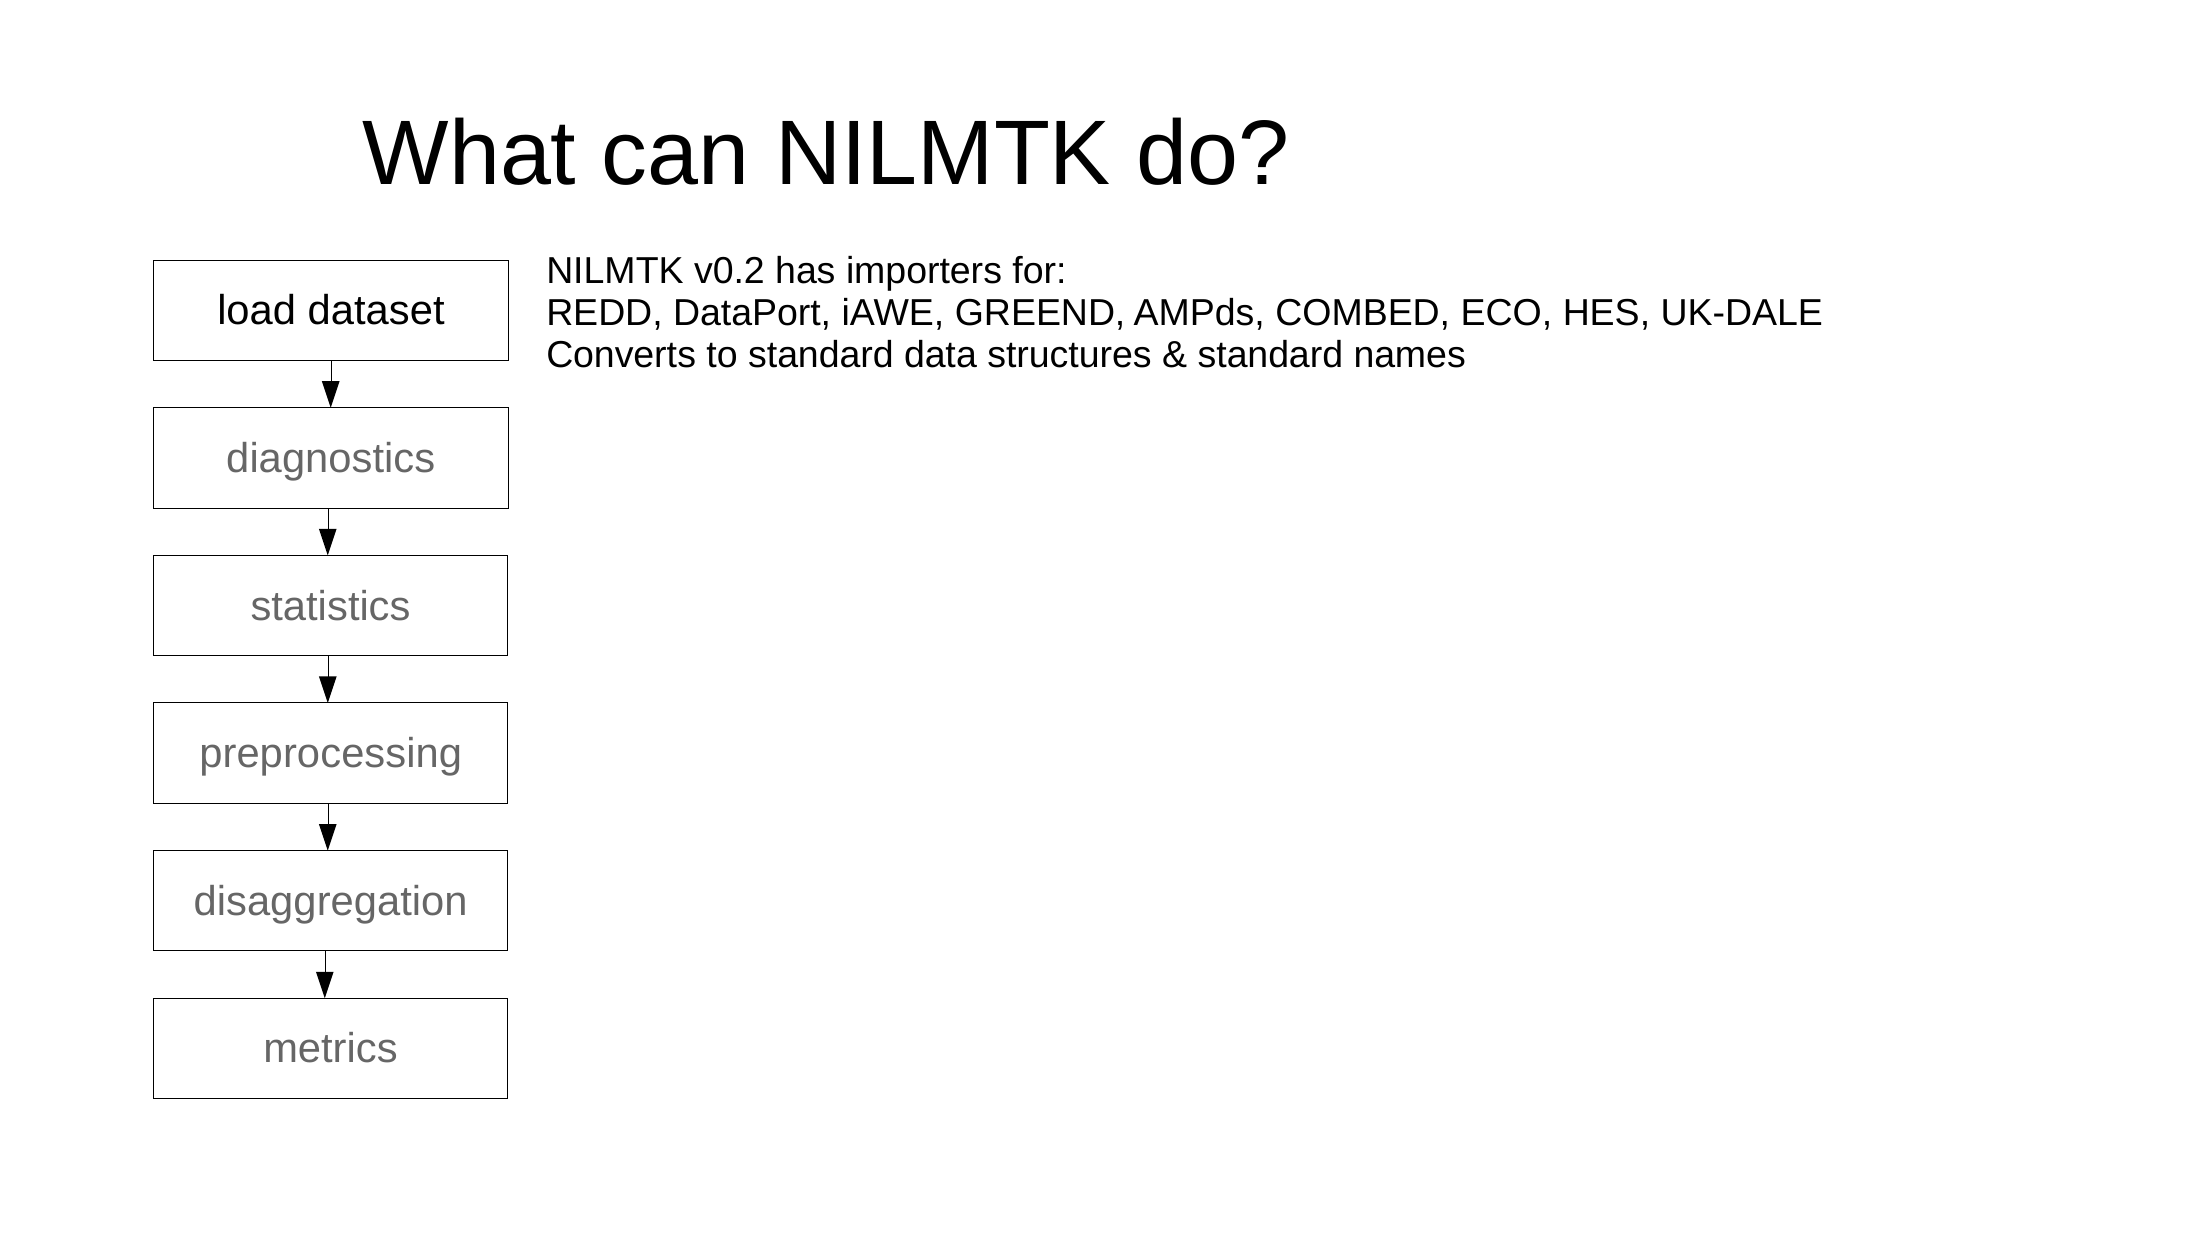

# What can NILMTK do?
NILMTK v0.2 has importers for:
REDD, DataPort, iAWE, GREEND, AMPds, COMBED, ECO, HES, UK-DALE
Converts to standard data structures & standard names
load dataset
diagnostics
statistics
preprocessing
disaggregation
metrics